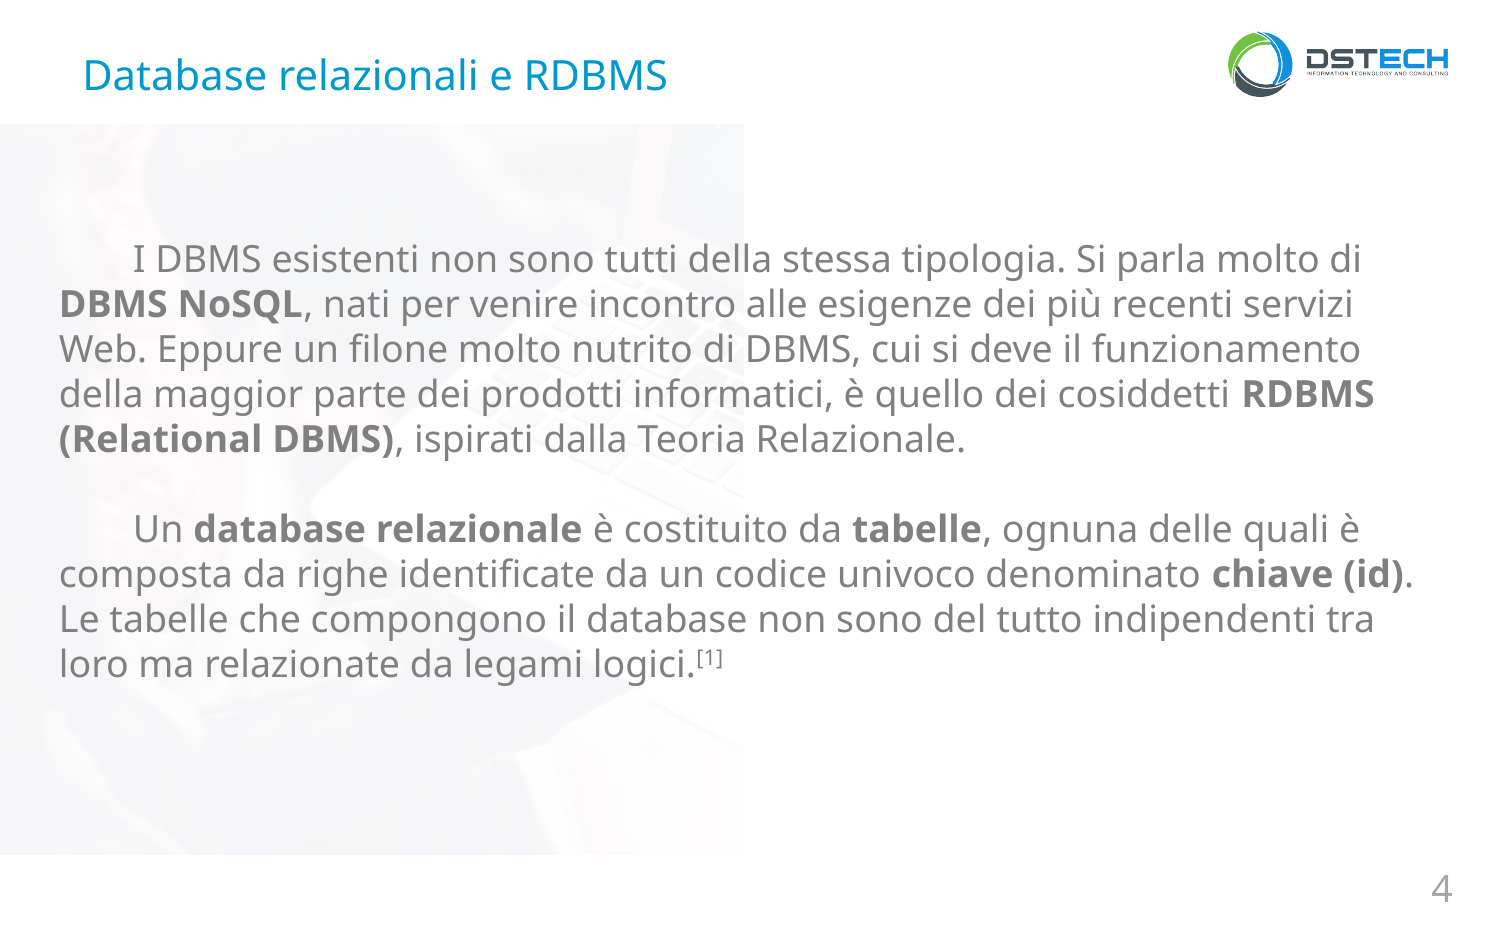

Database relazionali e RDBMS
	I DBMS esistenti non sono tutti della stessa tipologia. Si parla molto di DBMS NoSQL, nati per venire incontro alle esigenze dei più recenti servizi Web. Eppure un filone molto nutrito di DBMS, cui si deve il funzionamento della maggior parte dei prodotti informatici, è quello dei cosiddetti RDBMS (Relational DBMS), ispirati dalla Teoria Relazionale.
	Un database relazionale è costituito da tabelle, ognuna delle quali è composta da righe identificate da un codice univoco denominato chiave (id). Le tabelle che compongono il database non sono del tutto indipendenti tra loro ma relazionate da legami logici.[1]
4